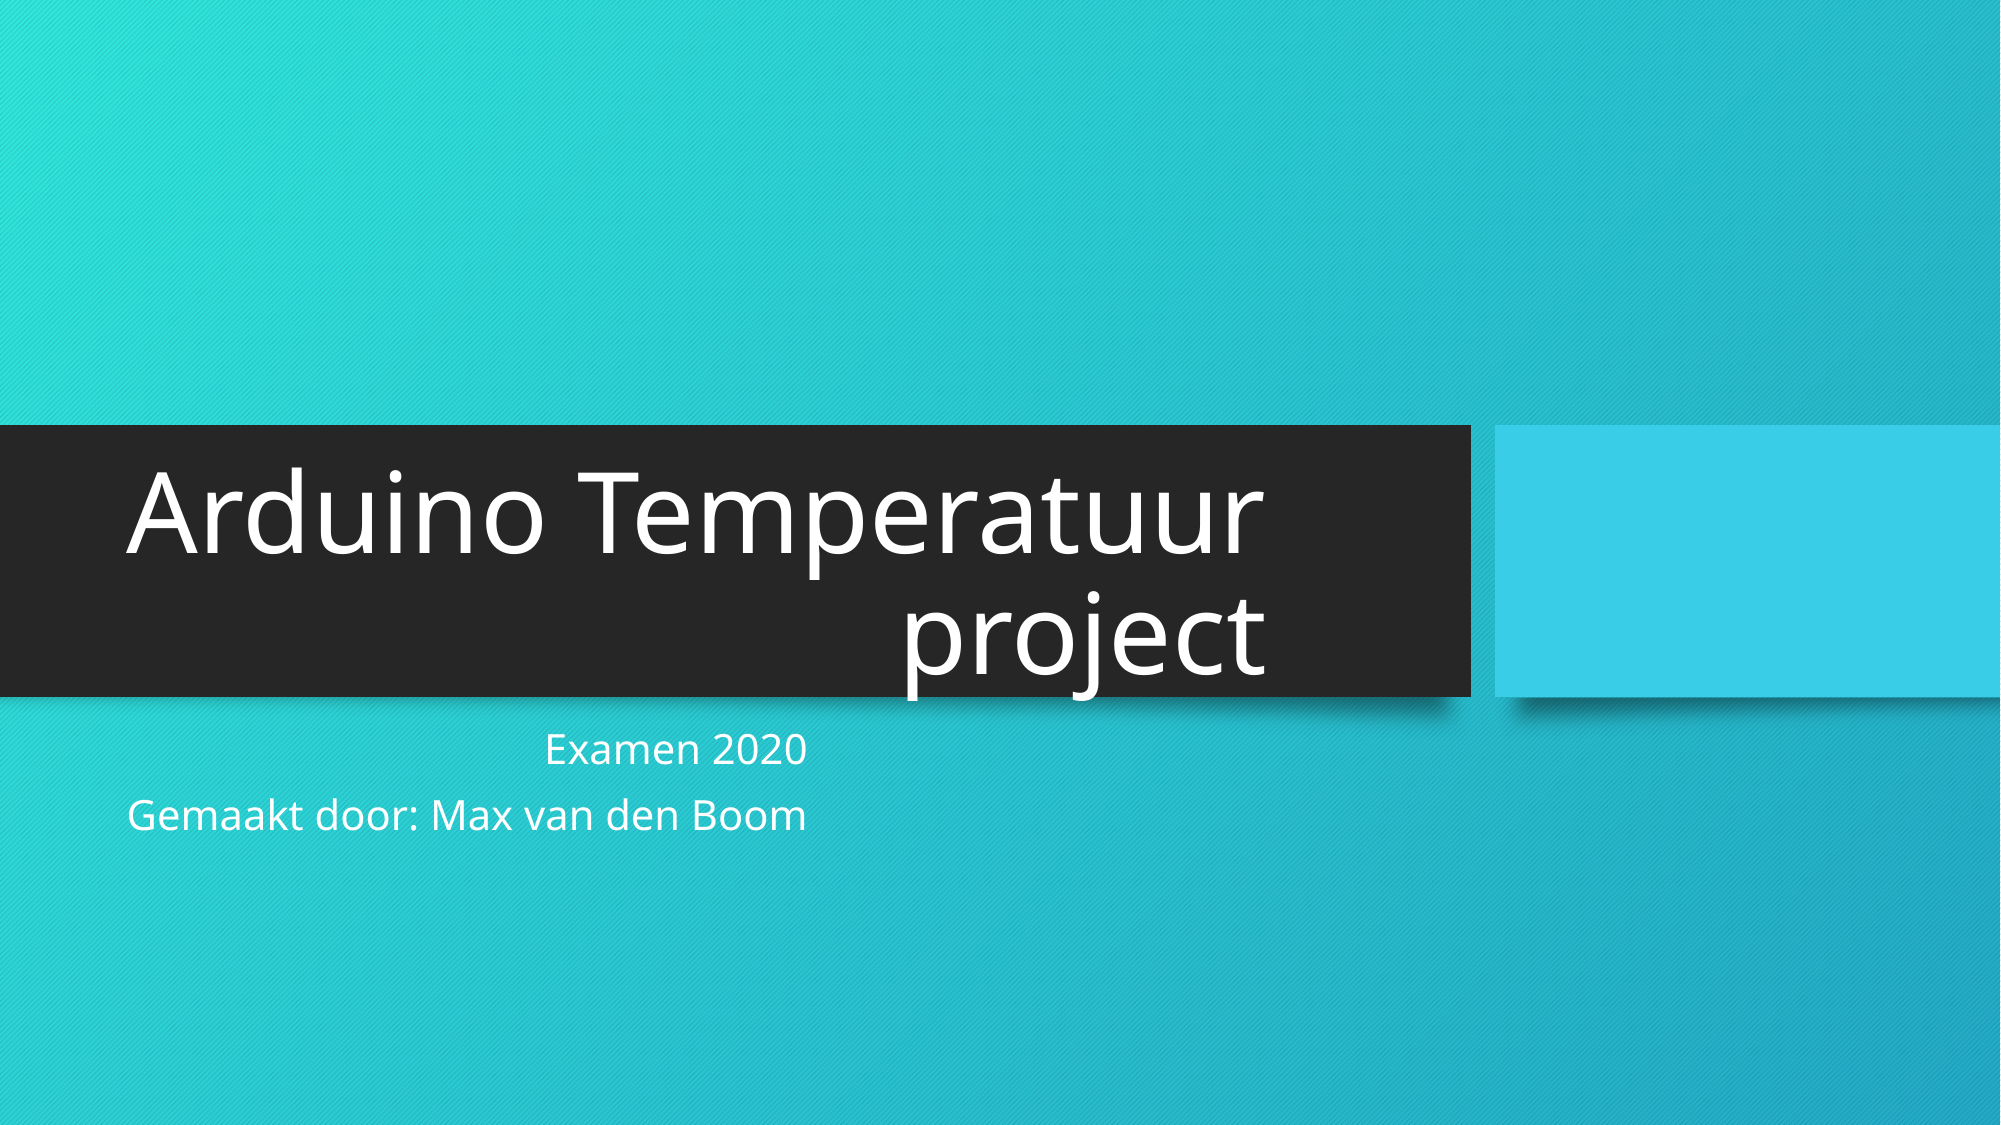

# Arduino Temperatuur project
Examen 2020
Gemaakt door: Max van den Boom